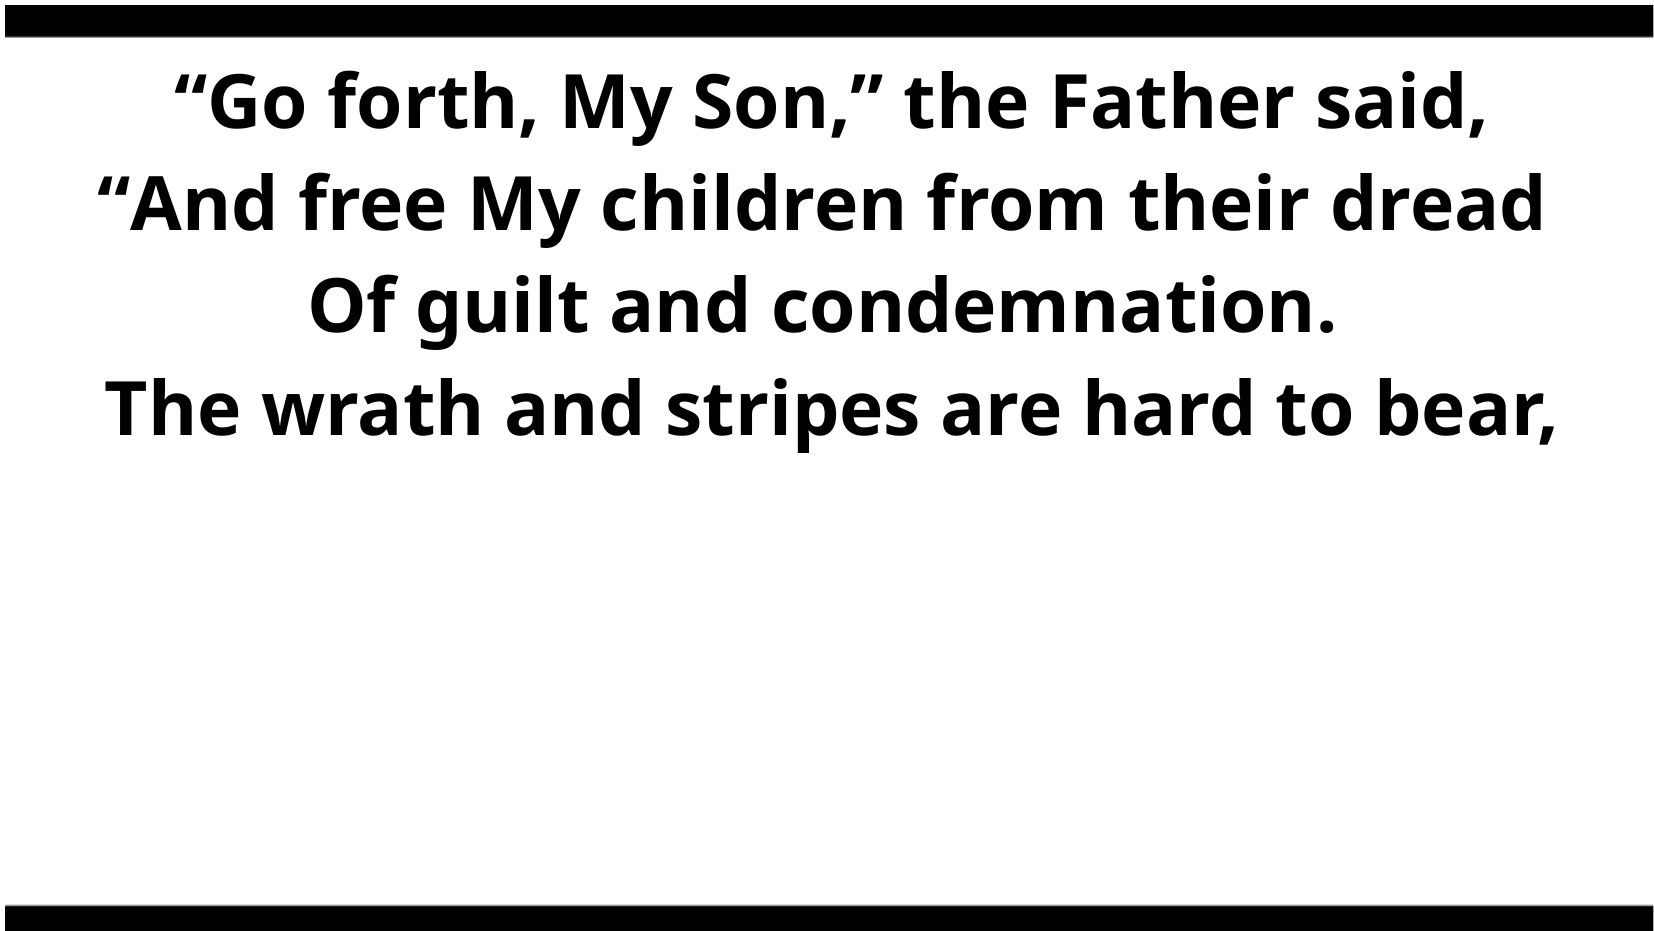

“Go forth, My Son,” the Father said,
“And free My children from their dread
Of guilt and condemnation.
The wrath and stripes are hard to bear,